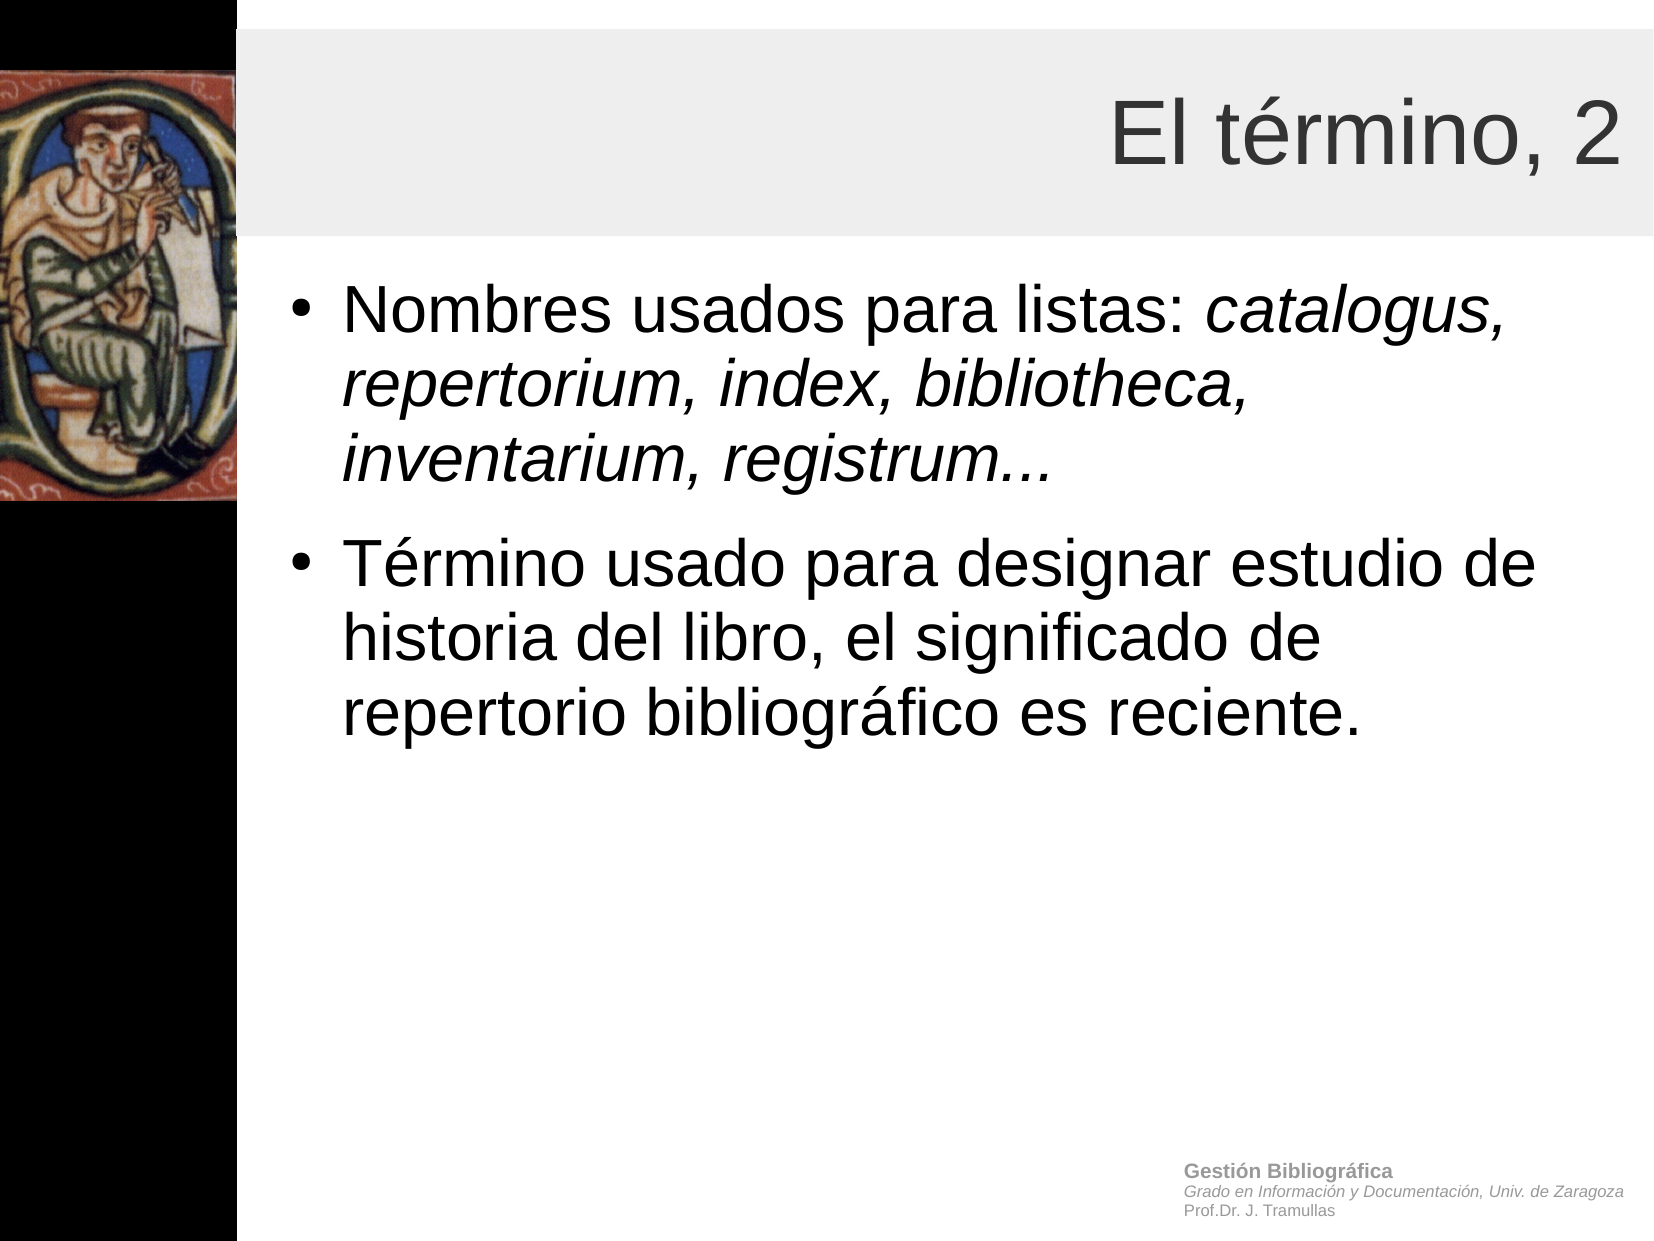

# El término, 2
Nombres usados para listas: catalogus, repertorium, index, bibliotheca, inventarium, registrum...
Término usado para designar estudio de historia del libro, el significado de repertorio bibliográfico es reciente.